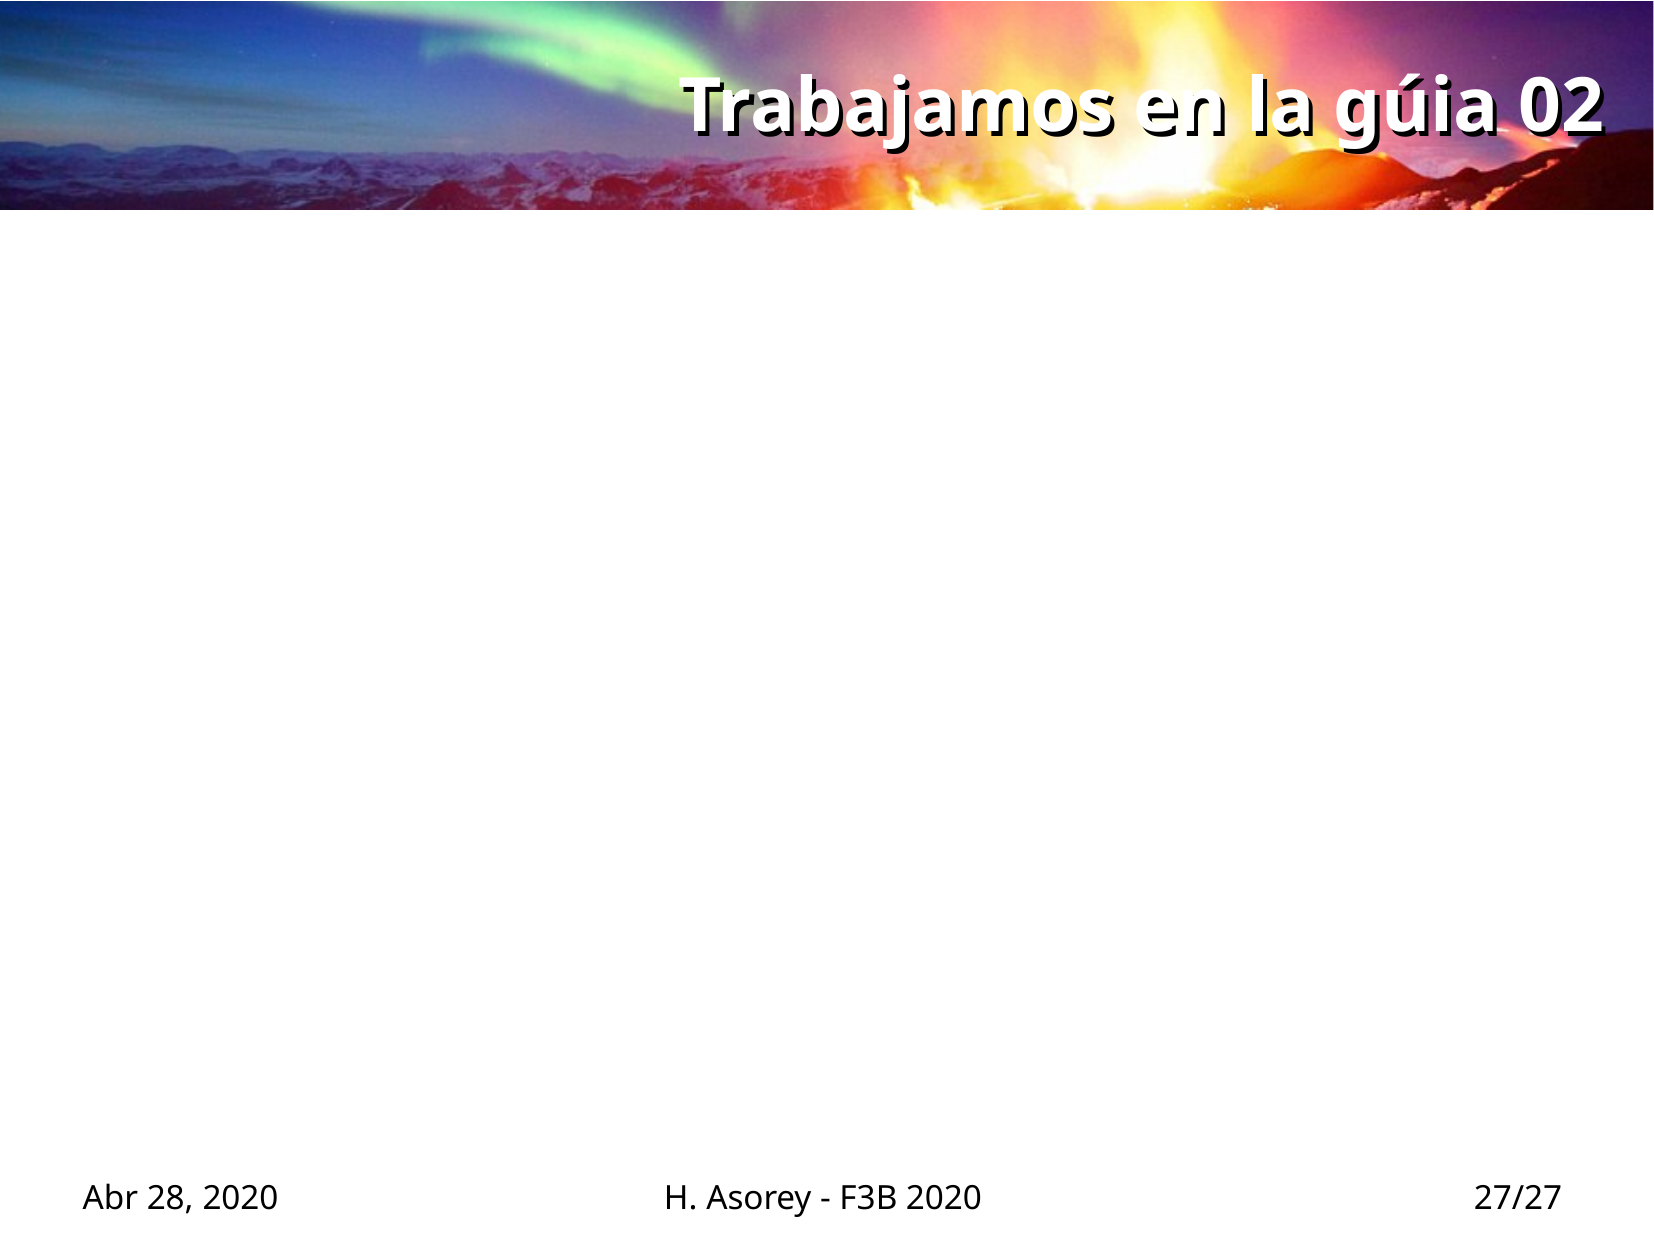

# Trabajamos en la gúia 02
Abr 28, 2020
H. Asorey - F3B 2020
27